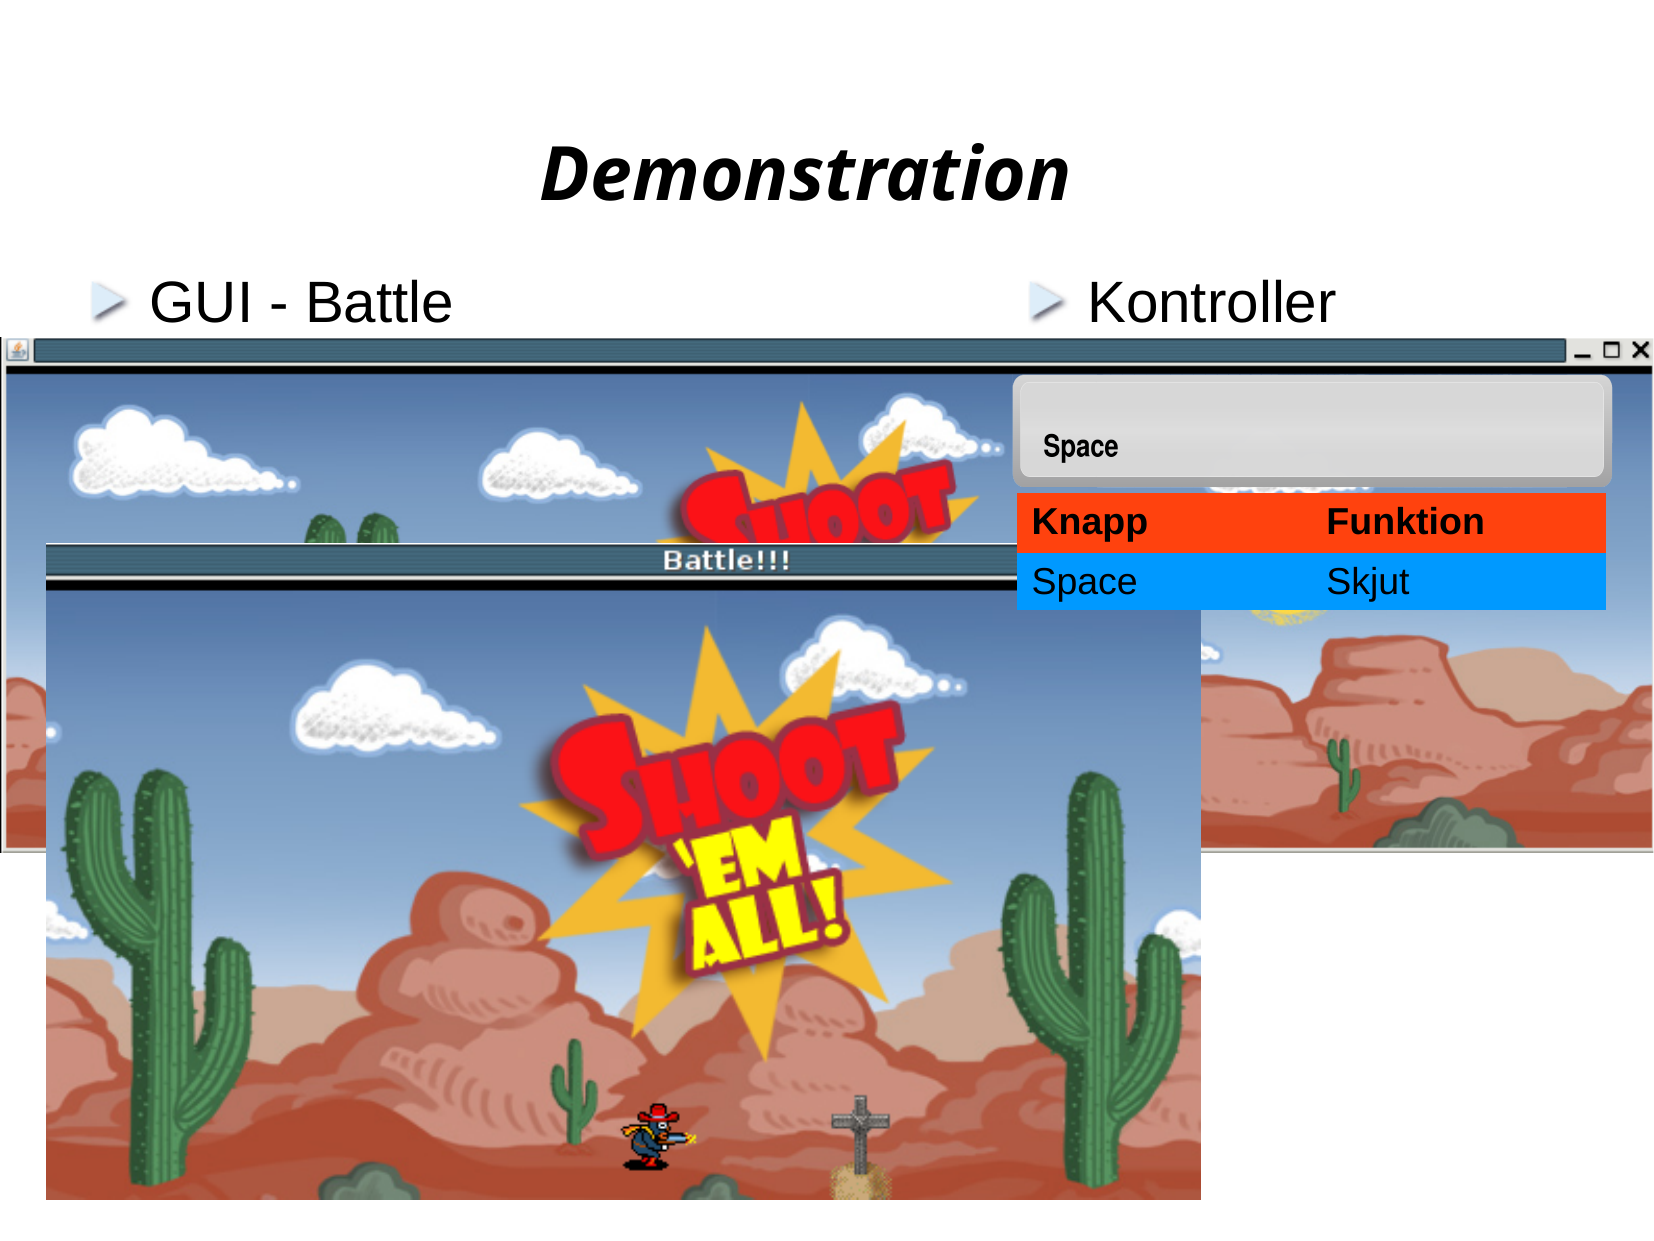

Demonstration
 GUI - Battle
 Kontroller
| Knapp | Funktion |
| --- | --- |
| Space | Skjut |